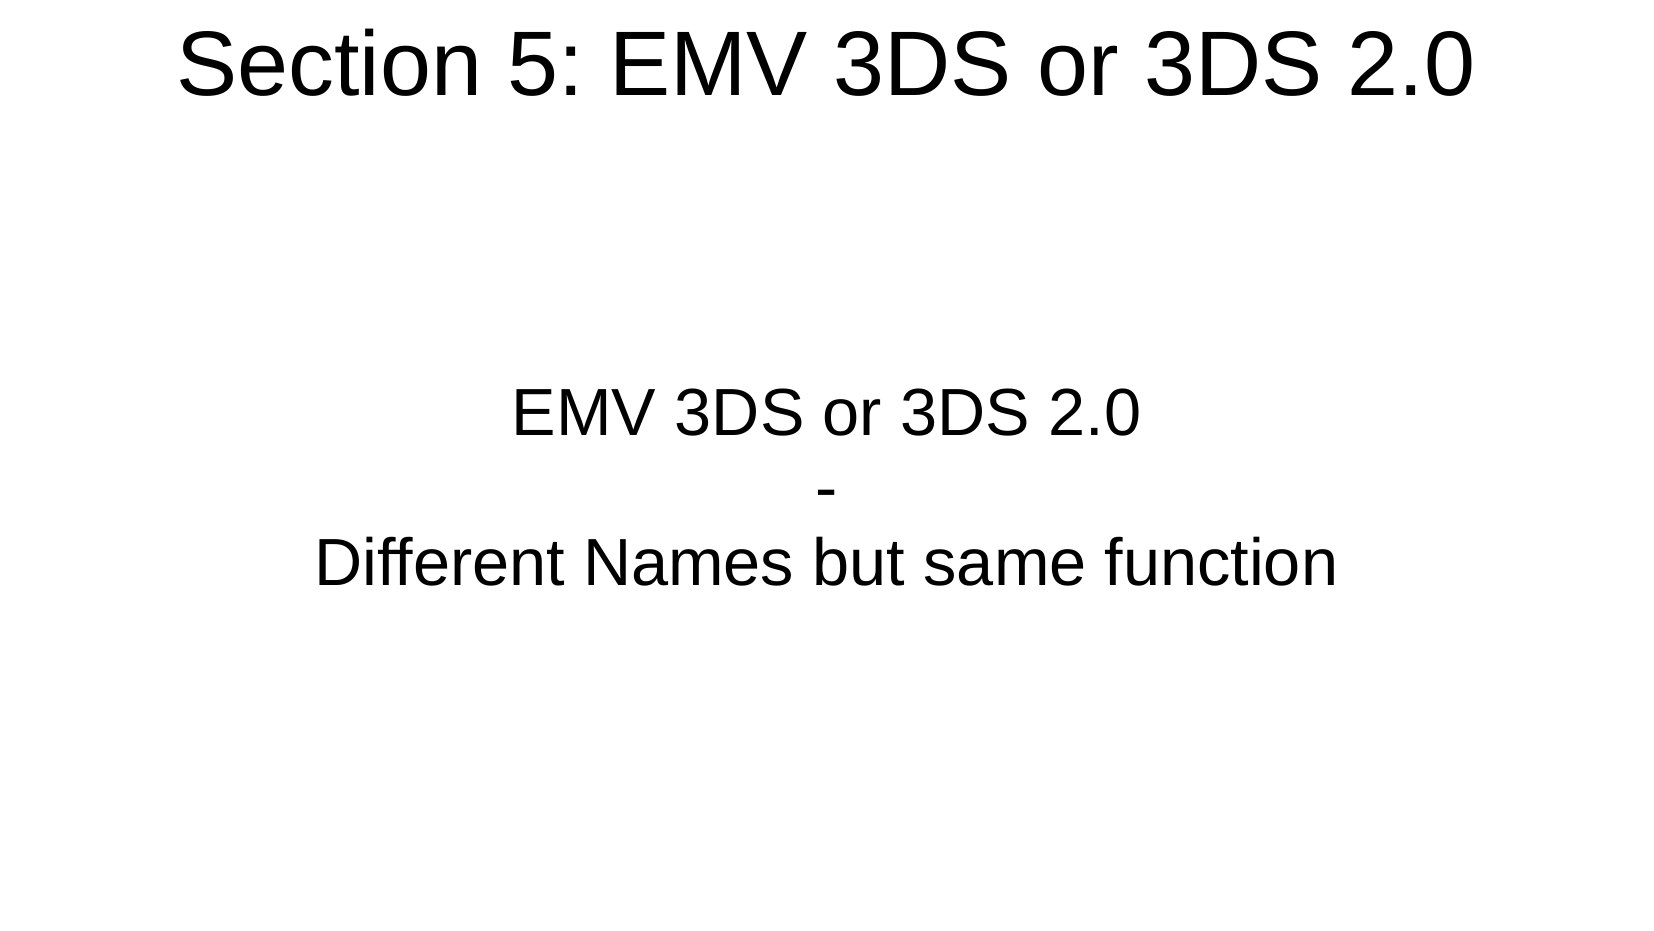

# Section 5: EMV 3DS or 3DS 2.0
EMV 3DS or 3DS 2.0
-
Different Names but same function